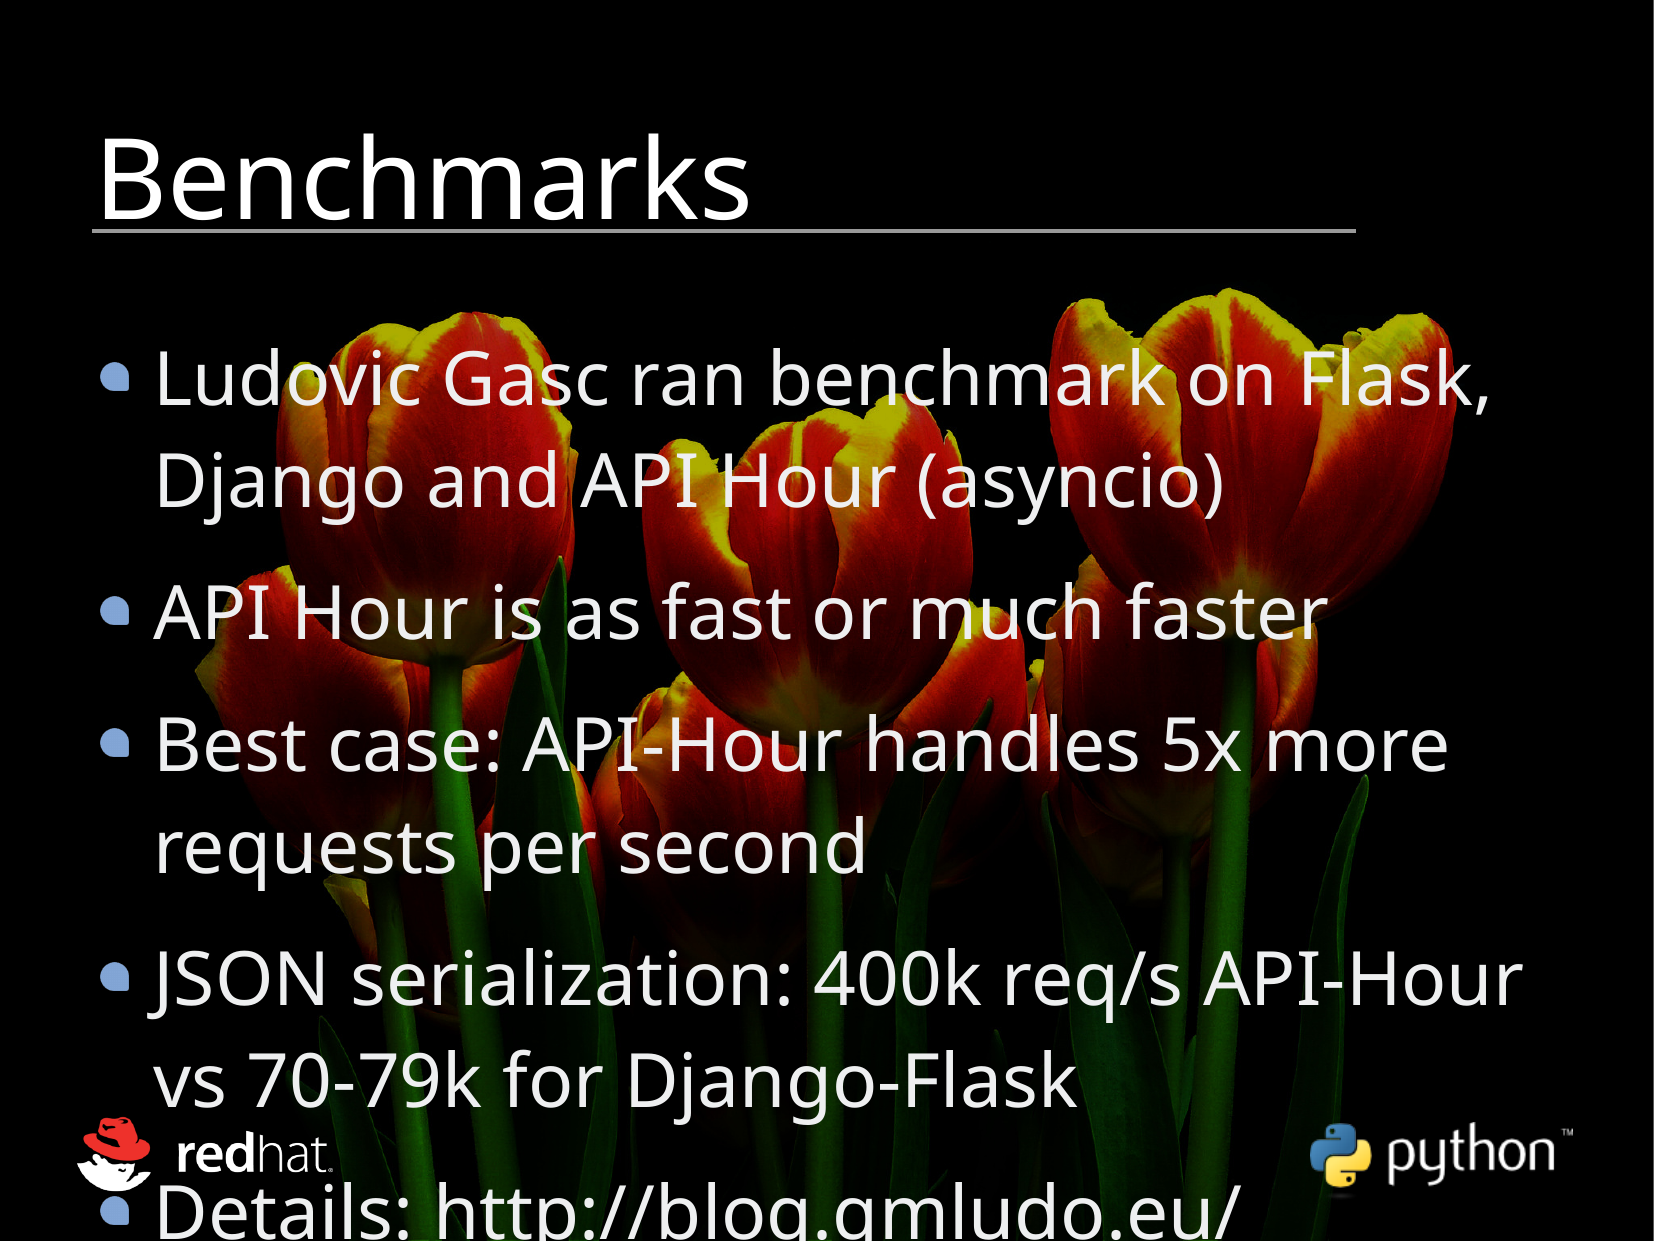

Benchmarks
# Ludovic Gasc ran benchmark on Flask, Django and API Hour (asyncio)
API Hour is as fast or much faster
Best case: API-Hour handles 5x more requests per second
JSON serialization: 400k req/s API-Hour vs 70-79k for Django-Flask
Details: http://blog.gmludo.eu/